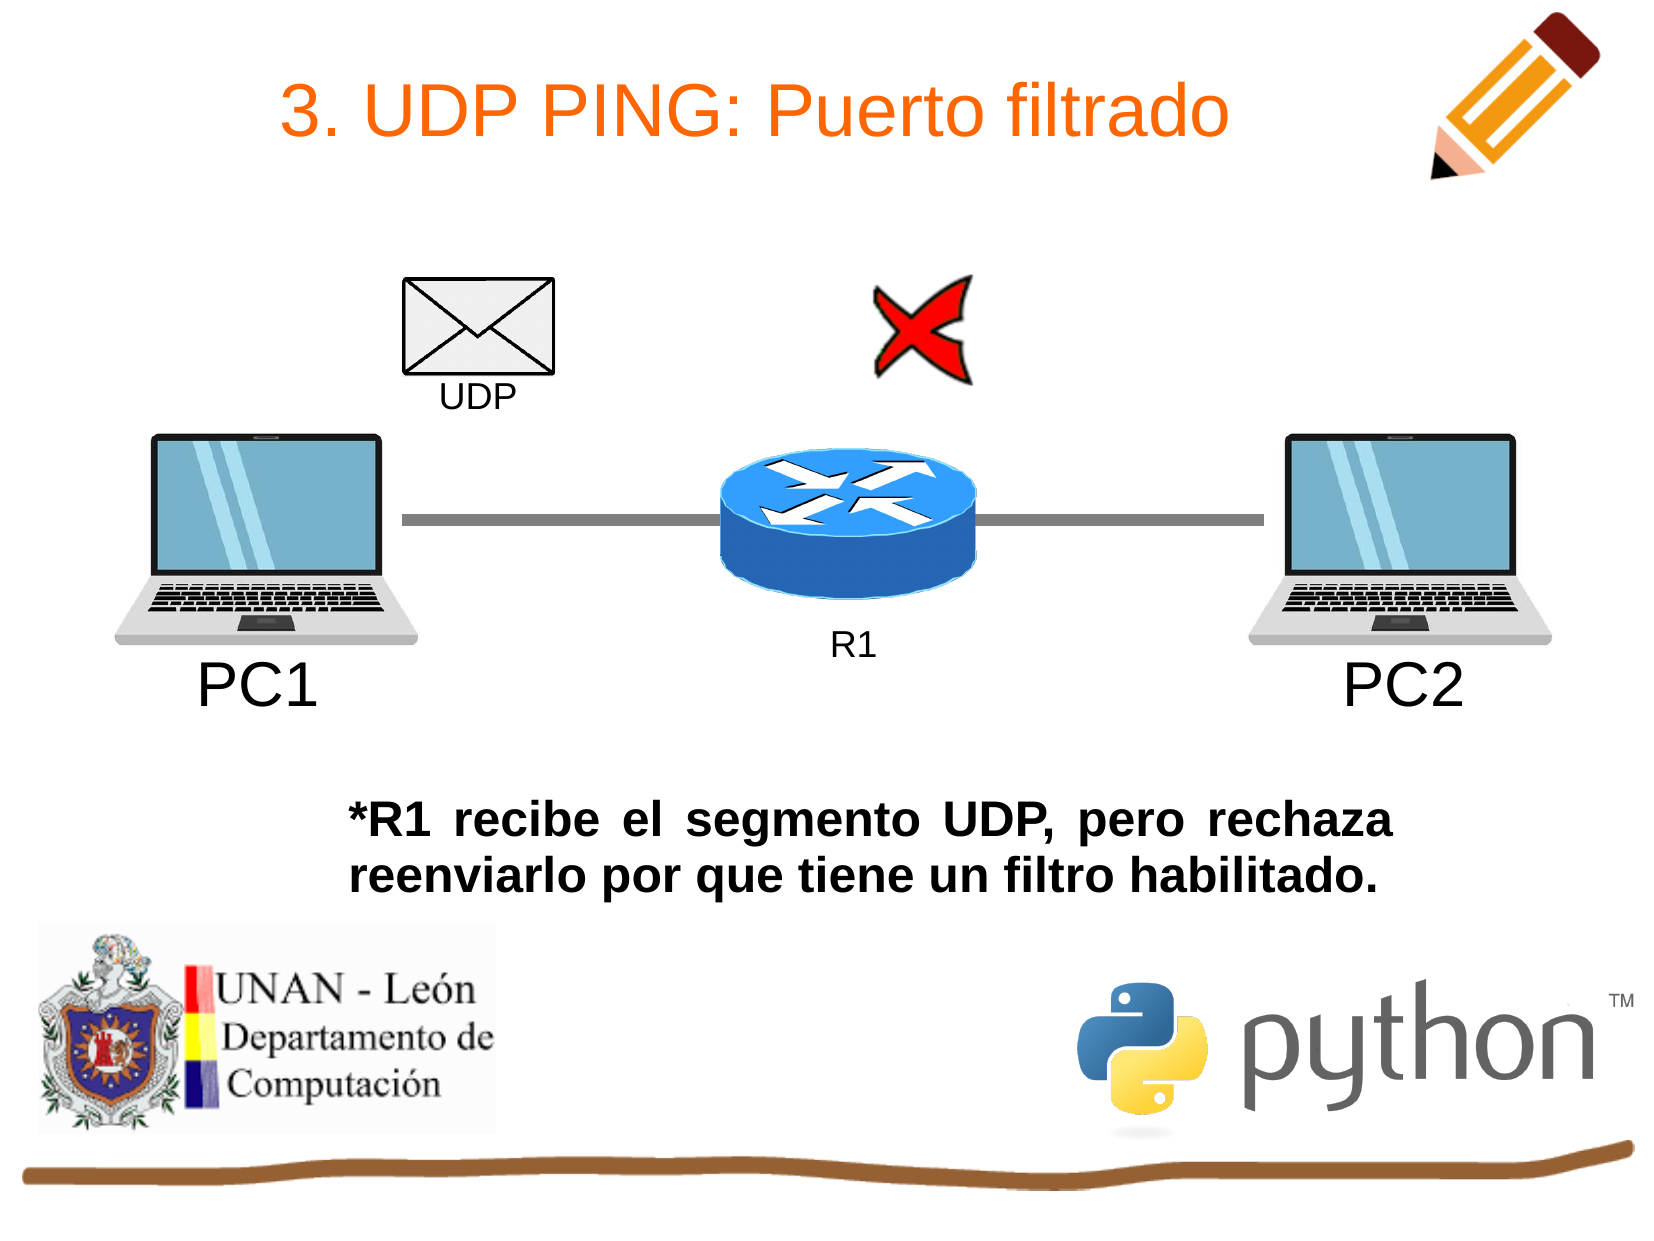

# 3. UDP PING: Puerto filtrado
UDP
R1
PC1
PC2
*R1 recibe el segmento UDP, pero rechaza reenviarlo por que tiene un filtro habilitado.